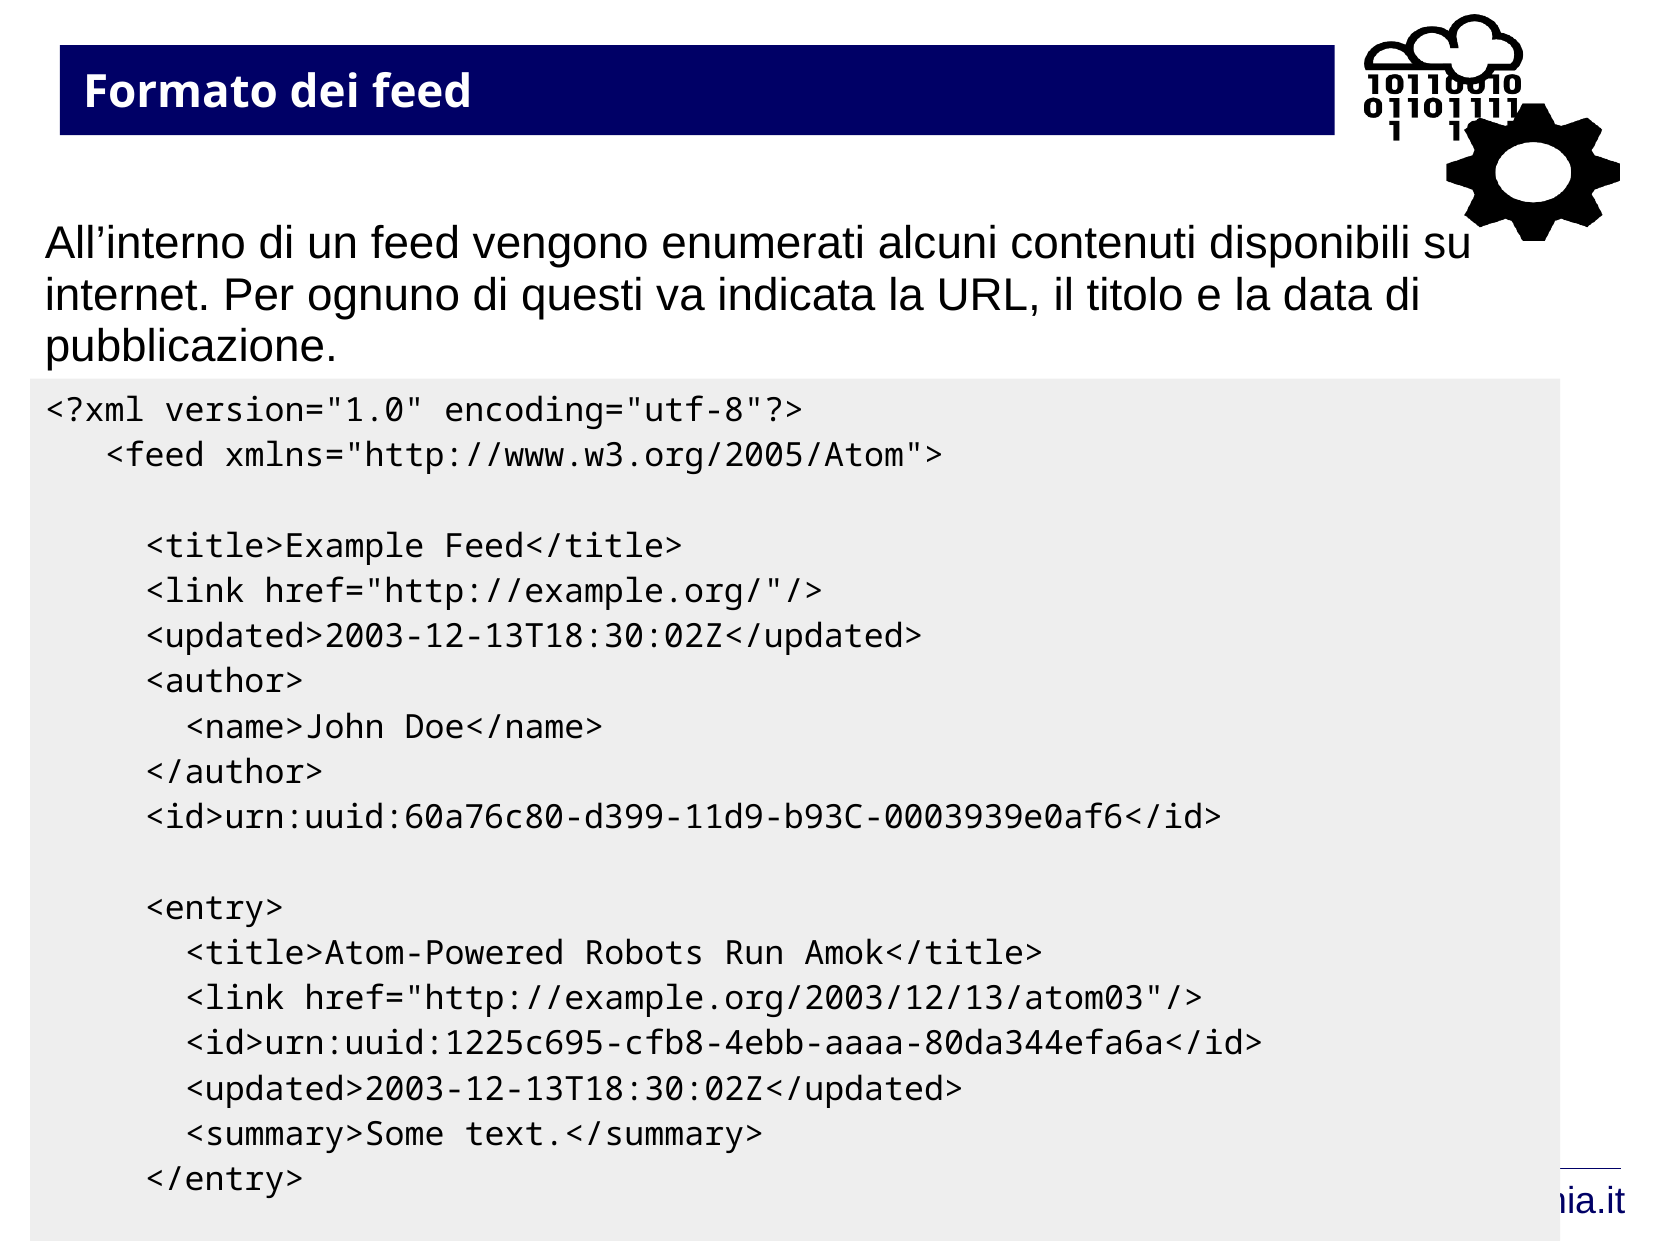

# Formato dei feed
All’interno di un feed vengono enumerati alcuni contenuti disponibili su internet. Per ognuno di questi va indicata la URL, il titolo e la data di pubblicazione.
<?xml version="1.0" encoding="utf-8"?>
 <feed xmlns="http://www.w3.org/2005/Atom">
 <title>Example Feed</title>
 <link href="http://example.org/"/>
 <updated>2003-12-13T18:30:02Z</updated>
 <author>
 <name>John Doe</name>
 </author>
 <id>urn:uuid:60a76c80-d399-11d9-b93C-0003939e0af6</id>
 <entry>
 <title>Atom-Powered Robots Run Amok</title>
 <link href="http://example.org/2003/12/13/atom03"/>
 <id>urn:uuid:1225c695-cfb8-4ebb-aaaa-80da344efa6a</id>
 <updated>2003-12-13T18:30:02Z</updated>
 <summary>Some text.</summary>
 </entry>
 </feed>
Dalla specifica Atom, RFC 4278
Libero Software per Libero Internet - Cristiano Longo, 2017, cristianolongo@hackspacecatania.it